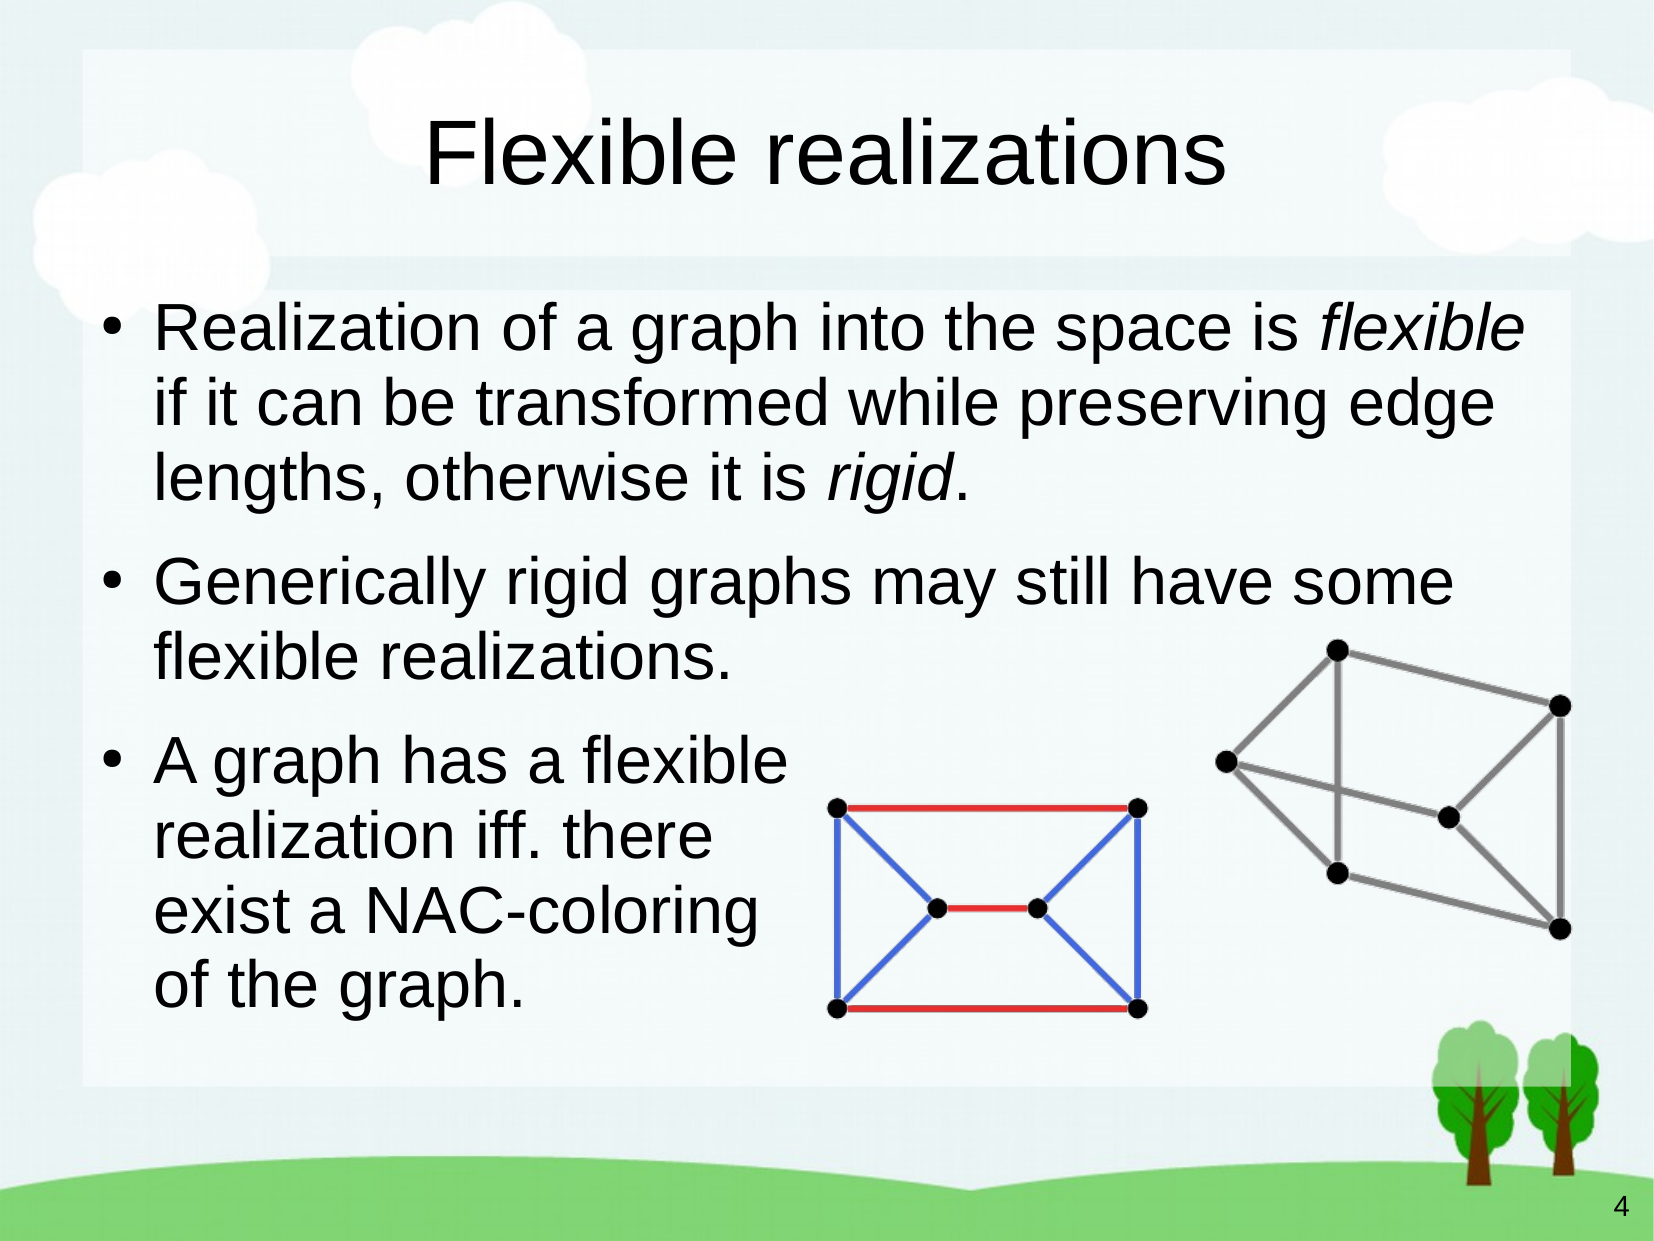

# Flexible realizations
Realization of a graph into the space is flexible if it can be transformed while preserving edge lengths, otherwise it is rigid.
Generically rigid graphs may still have some flexible realizations.
A graph has a flexible
realization iff. there
exist a NAC-coloring
of the graph.
4